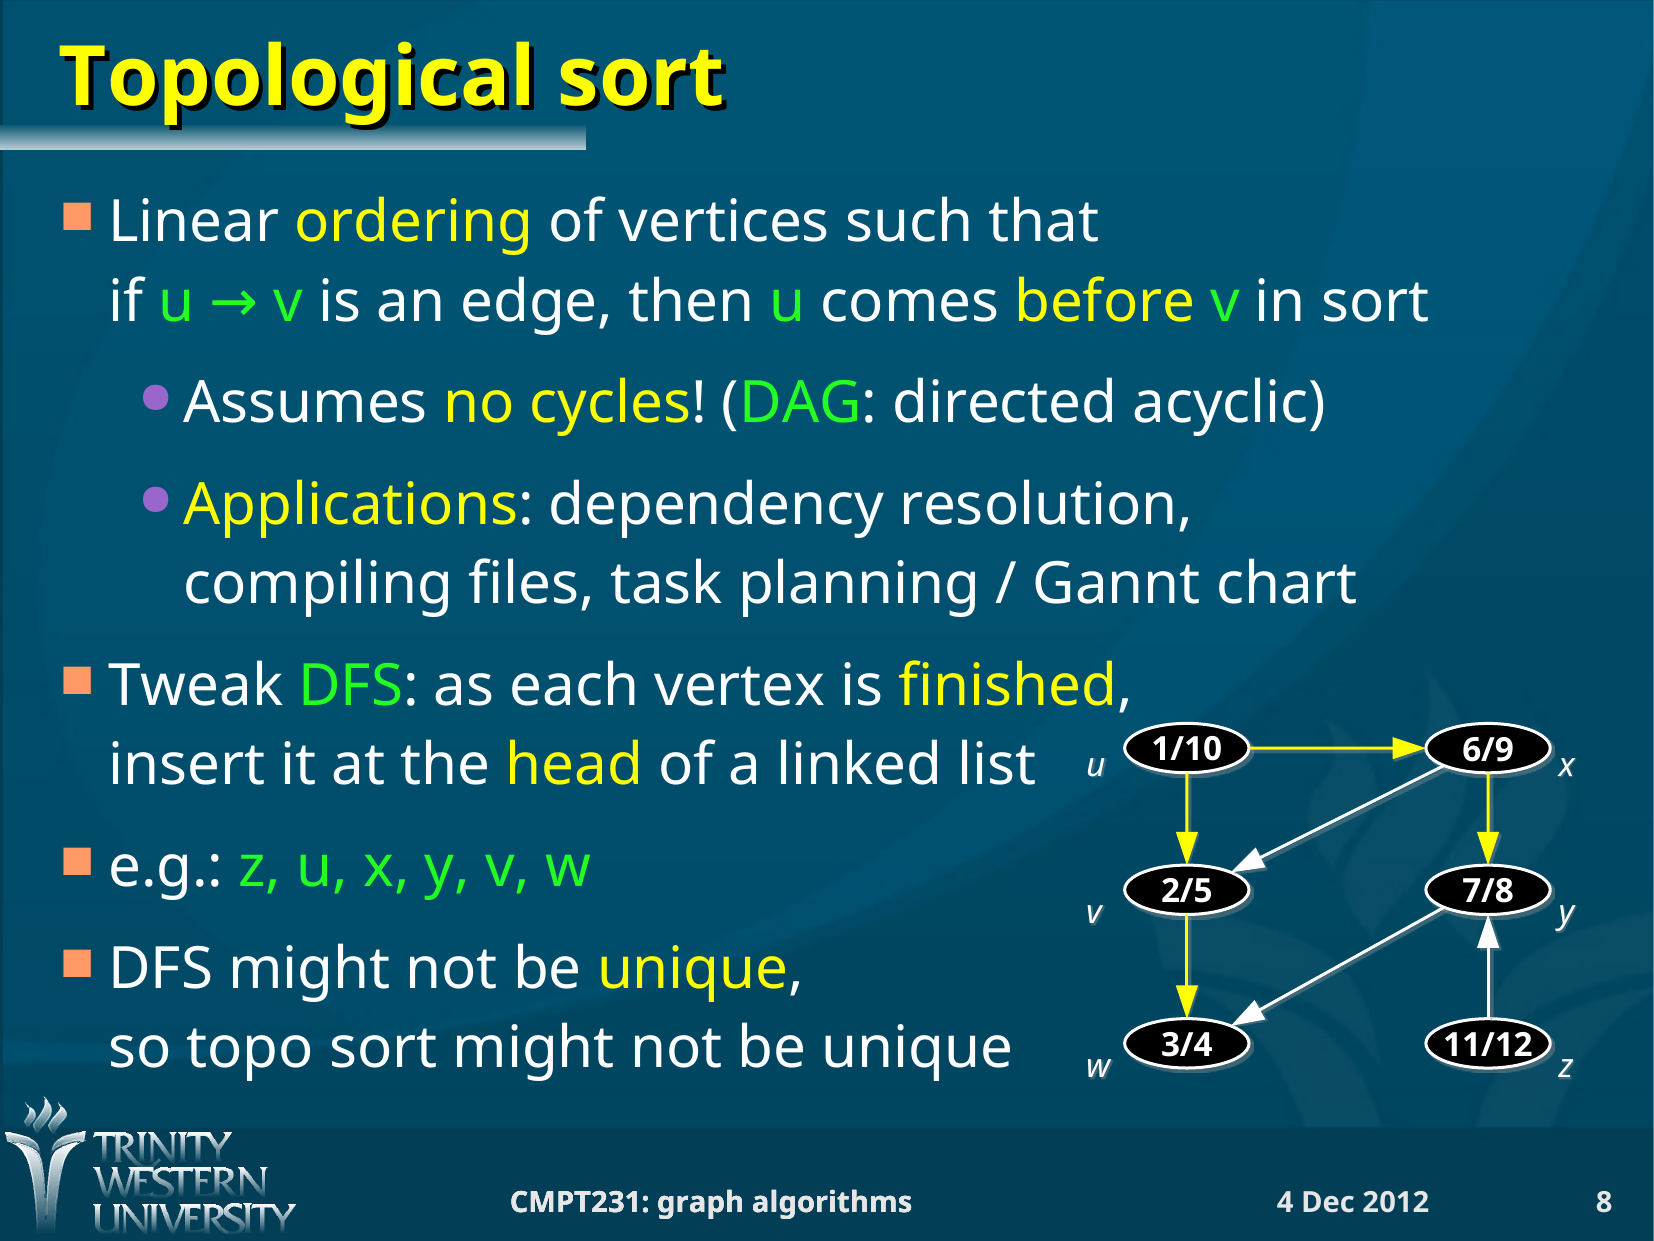

# Topological sort
Linear ordering of vertices such that
if u → v is an edge, then u comes before v in sort
Assumes no cycles! (DAG: directed acyclic)
Applications: dependency resolution,
compiling files, task planning / Gannt chart
Tweak DFS: as each vertex is finished,
insert it at the head of a linked list
e.g.: z, u, x, y, v, w
DFS might not be unique,
so topo sort might not be unique
1/10
6/9
u
x
2/5
7/8
v
y
3/4
11/12
w
z
CMPT231: graph algorithms
4 Dec 2012
8